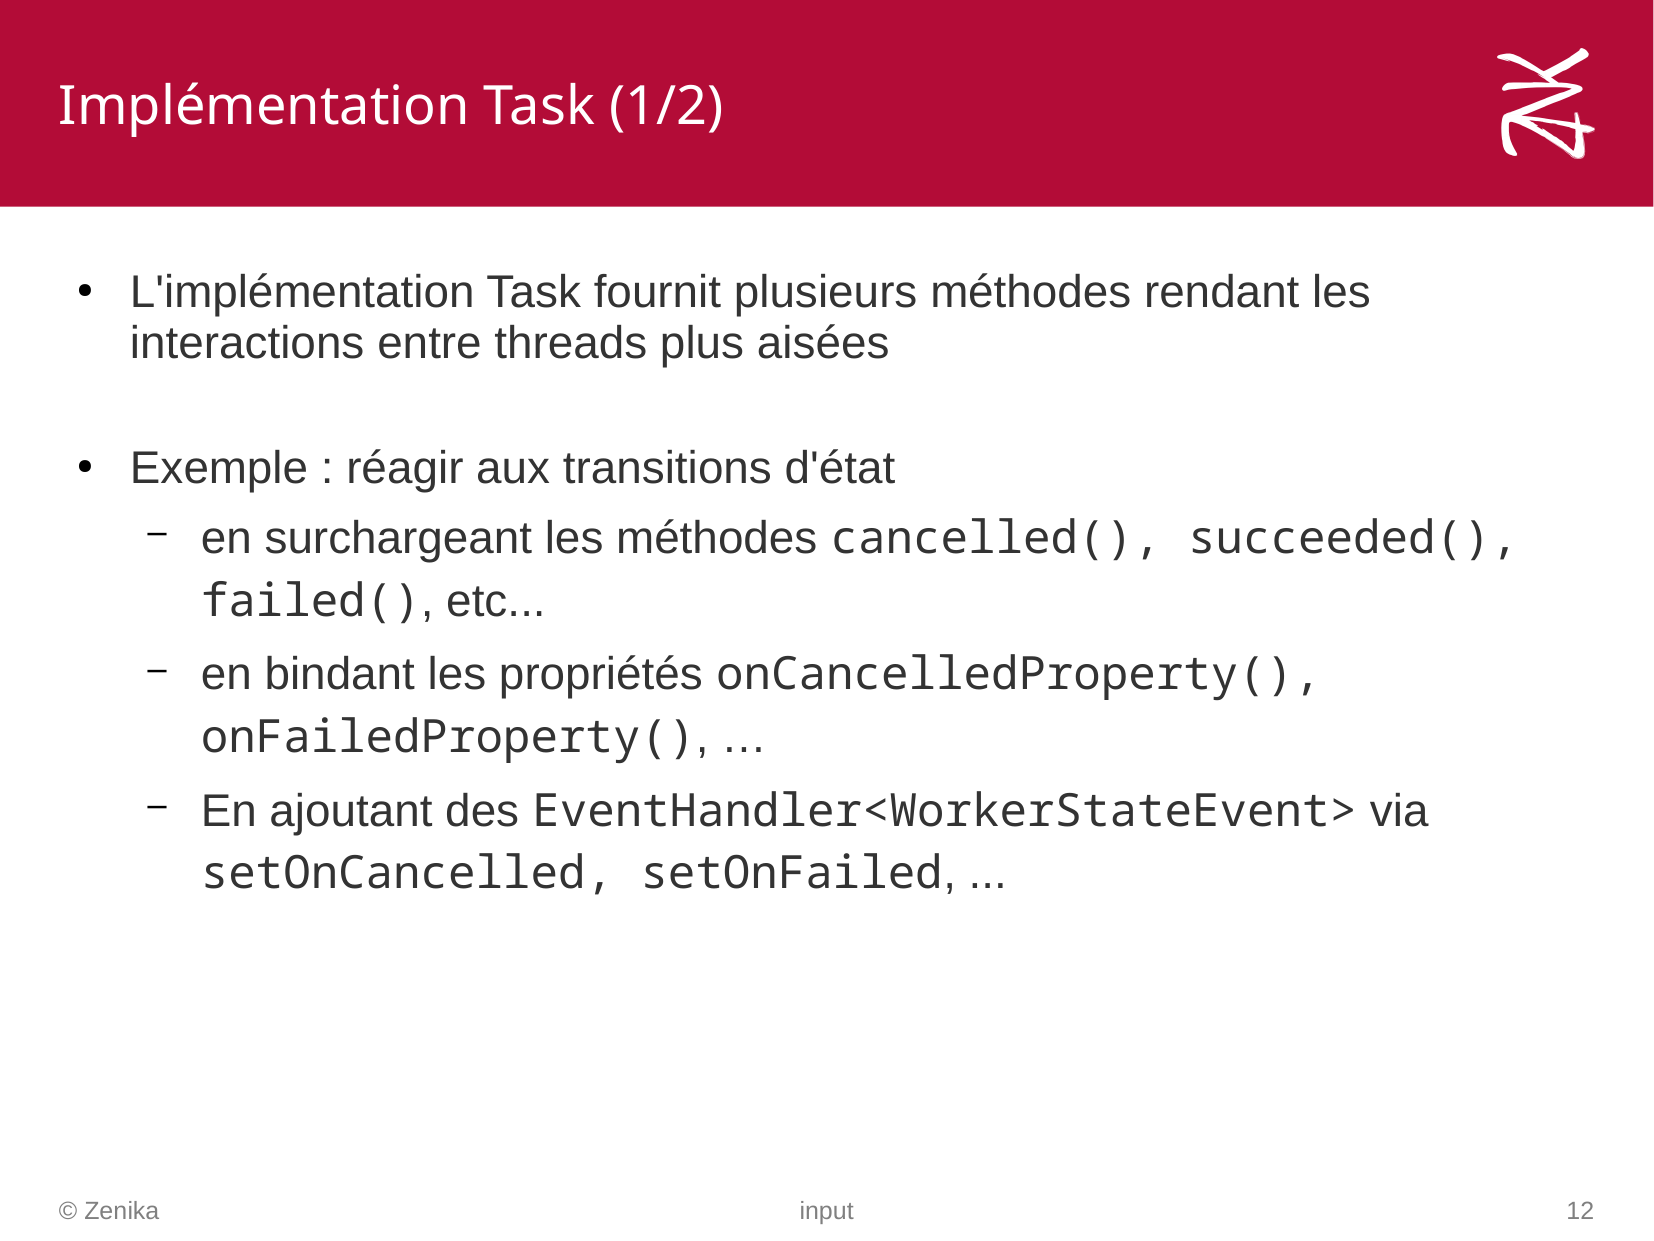

# Implémentation Task (1/2)
L'implémentation Task fournit plusieurs méthodes rendant les interactions entre threads plus aisées
Exemple : réagir aux transitions d'état
en surchargeant les méthodes cancelled(), succeeded(), failed(), etc...
en bindant les propriétés onCancelledProperty(), onFailedProperty(), …
En ajoutant des EventHandler<WorkerStateEvent> via setOnCancelled, setOnFailed, ...